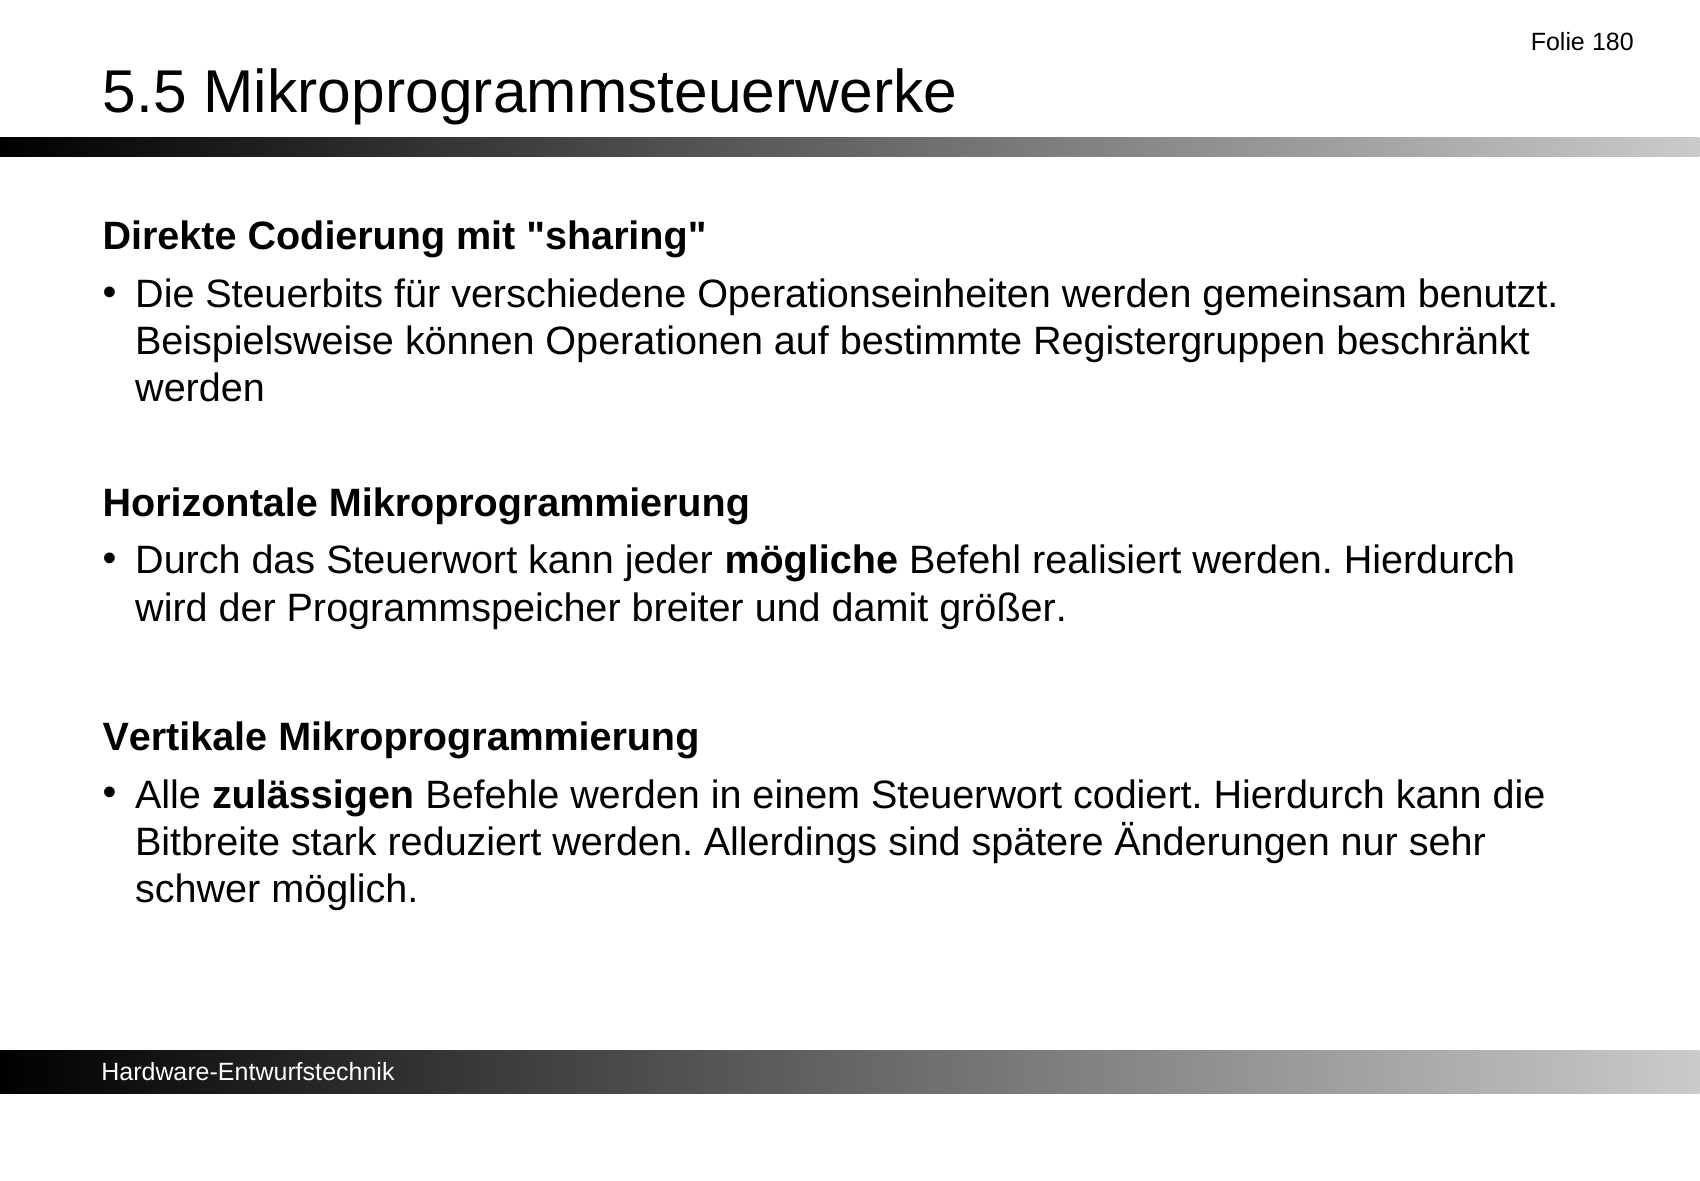

# 5.5 Mikroprogrammsteuerwerke
Direkte Codierung mit "sharing"
Die Steuerbits für verschiedene Operationseinheiten werden gemeinsam benutzt. Beispielsweise können Operationen auf bestimmte Registergruppen beschränkt werden
Horizontale Mikroprogrammierung
Durch das Steuerwort kann jeder mögliche Befehl realisiert werden. Hierdurch wird der Programmspeicher breiter und damit größer.
Vertikale Mikroprogrammierung
Alle zulässigen Befehle werden in einem Steuerwort codiert. Hierdurch kann die Bitbreite stark reduziert werden. Allerdings sind spätere Änderungen nur sehr schwer möglich.